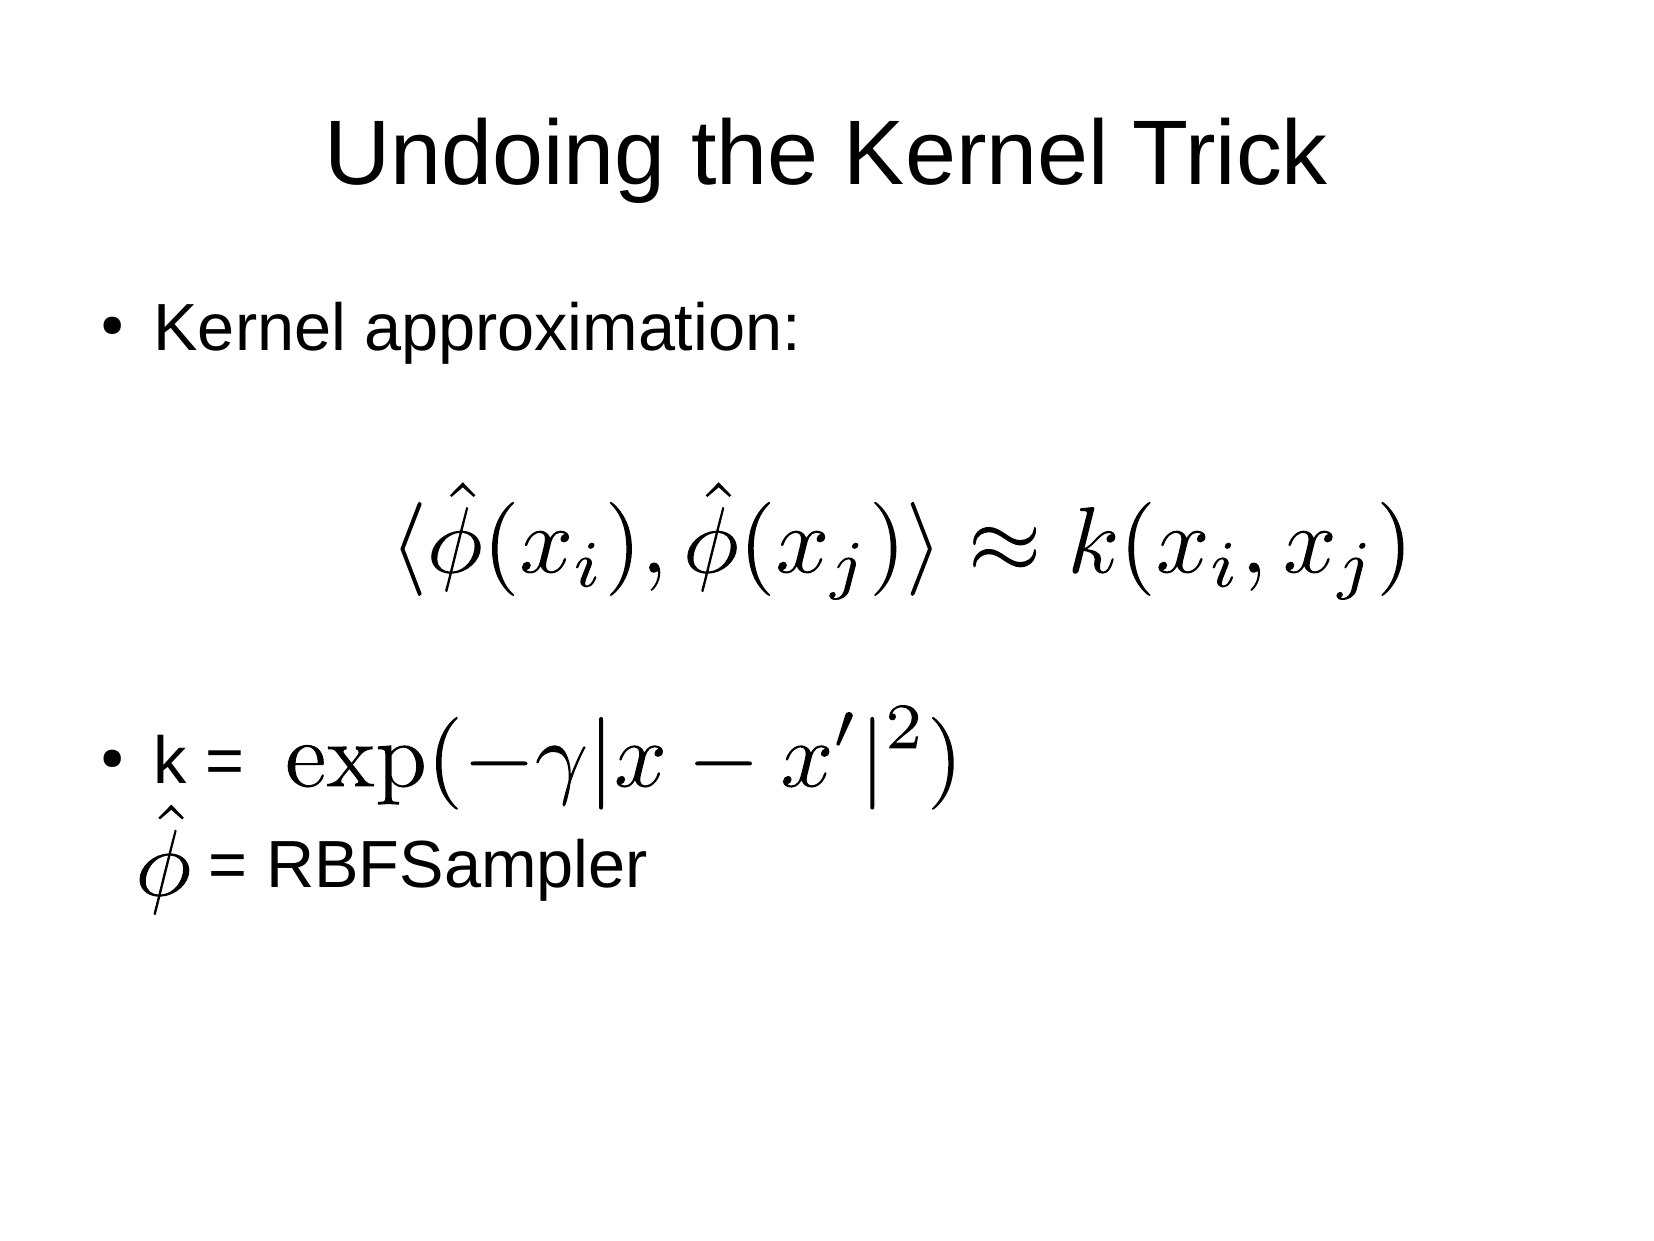

# Undoing the Kernel Trick
Kernel approximation:
k =
 = RBFSampler